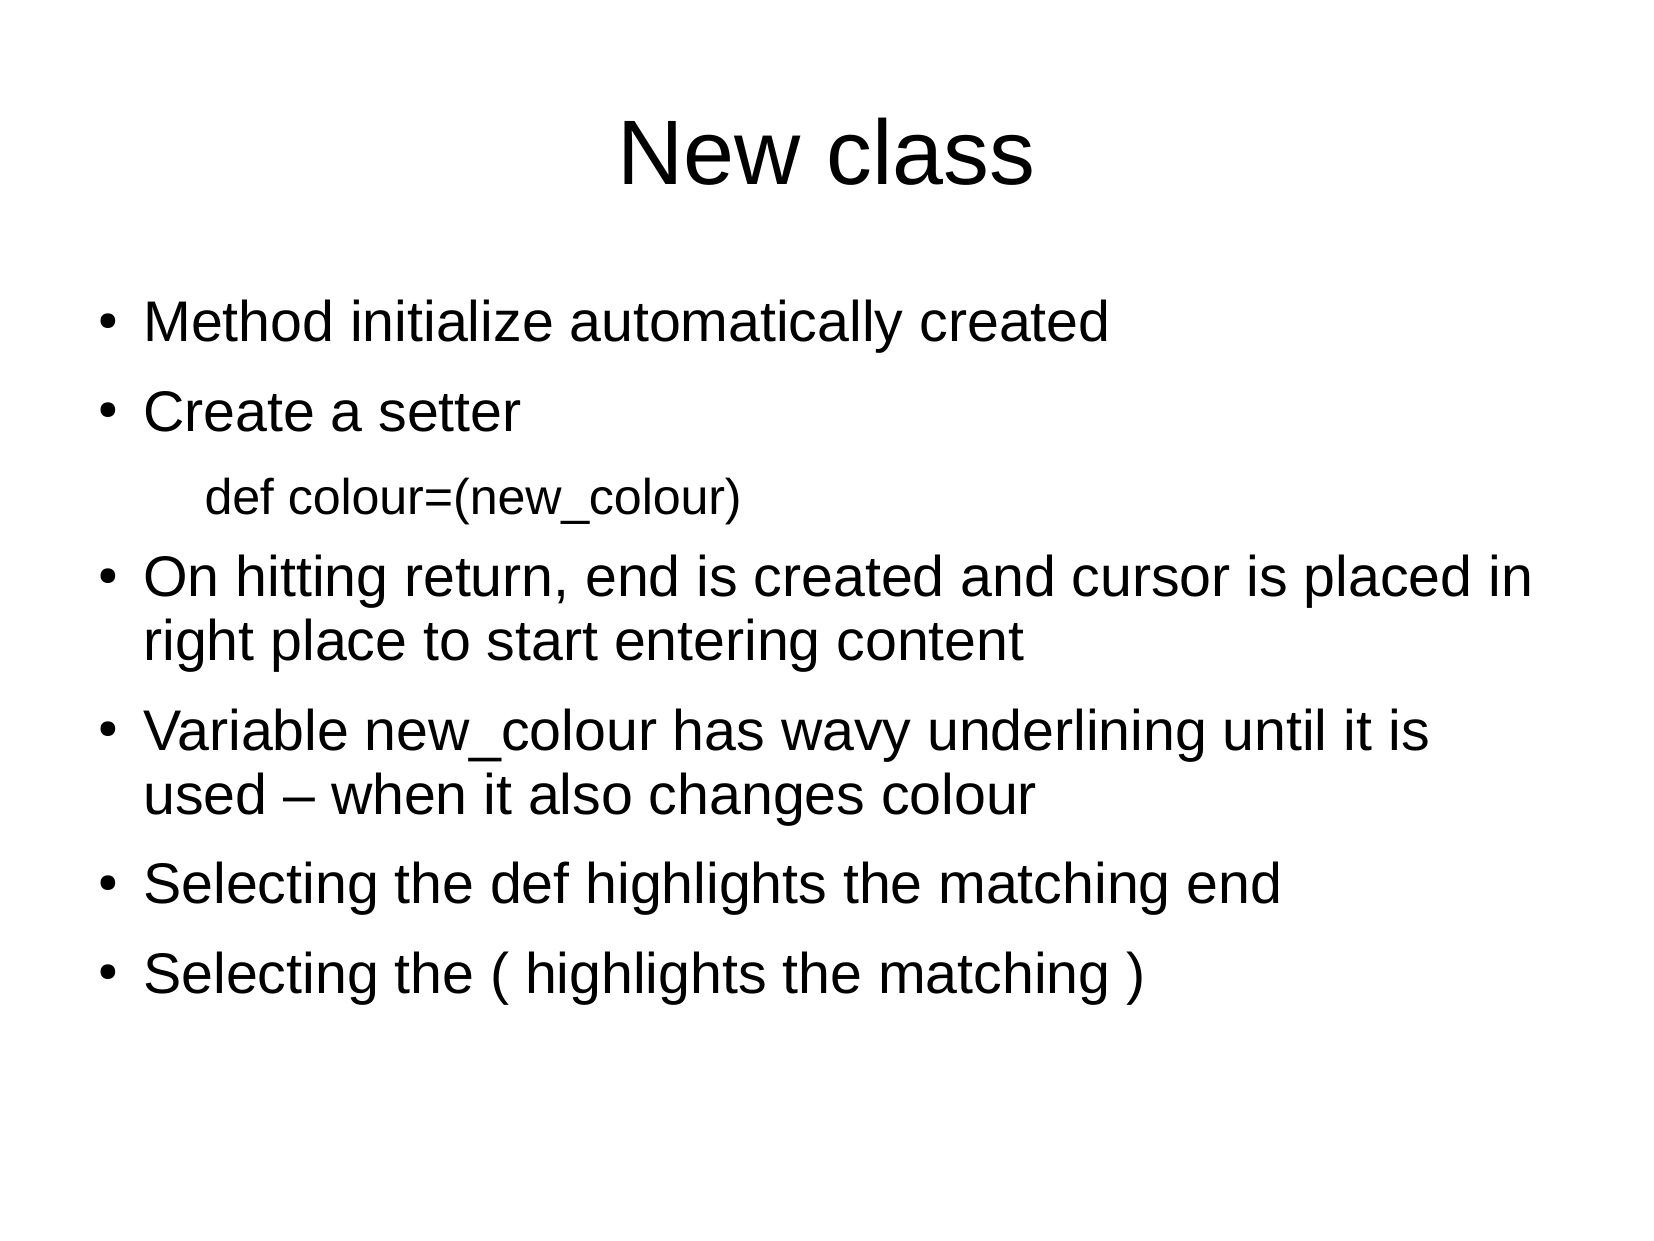

# New class
Method initialize automatically created
Create a setter
def colour=(new_colour)
On hitting return, end is created and cursor is placed in right place to start entering content
Variable new_colour has wavy underlining until it is used – when it also changes colour
Selecting the def highlights the matching end
Selecting the ( highlights the matching )